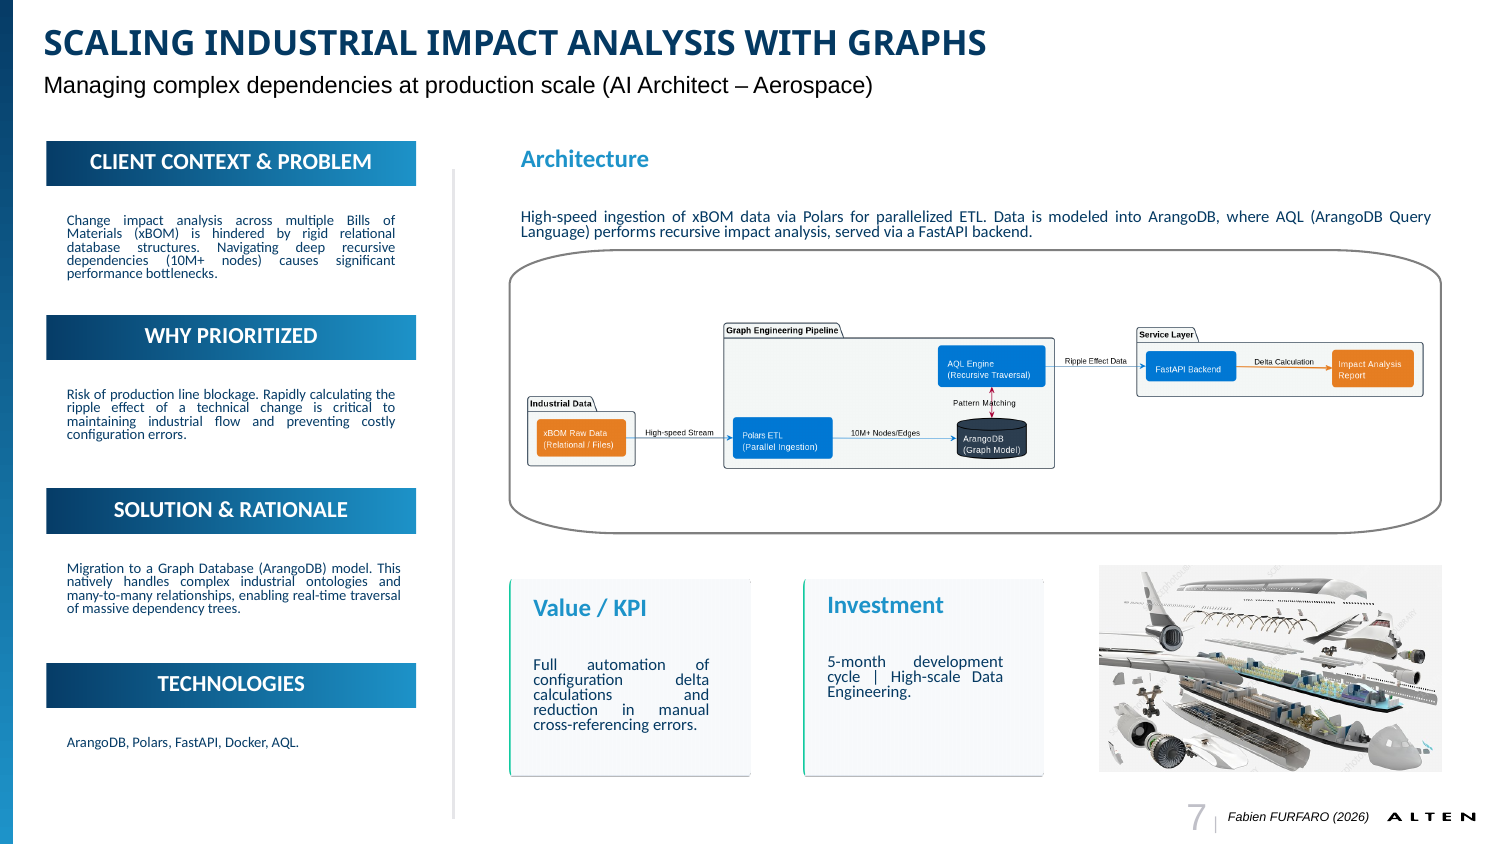

Fabien FURFARO (2026)
# Scaling Industrial Impact Analysis with Graphs
Managing complex dependencies at production scale (AI Architect – Aerospace)
Client Context & Problem
Architecture
High-speed ingestion of xBOM data via Polars for parallelized ETL. Data is modeled into ArangoDB, where AQL (ArangoDB Query Language) performs recursive impact analysis, served via a FastAPI backend.
Change impact analysis across multiple Bills of Materials (xBOM) is hindered by rigid relational database structures. Navigating deep recursive dependencies (10M+ nodes) causes significant performance bottlenecks.
Why Prioritized
Risk of production line blockage. Rapidly calculating the ripple effect of a technical change is critical to maintaining industrial flow and preventing costly configuration errors.
Solution & Rationale
Migration to a Graph Database (ArangoDB) model. This natively handles complex industrial ontologies and many-to-many relationships, enabling real-time traversal of massive dependency trees.
Investment
5-month development cycle | High-scale Data Engineering.
Value / KPI
Full automation of configuration delta calculations and reduction in manual cross-referencing errors.
Technologies
ArangoDB, Polars, FastAPI, Docker, AQL.
Fabien FURFARO (2026)